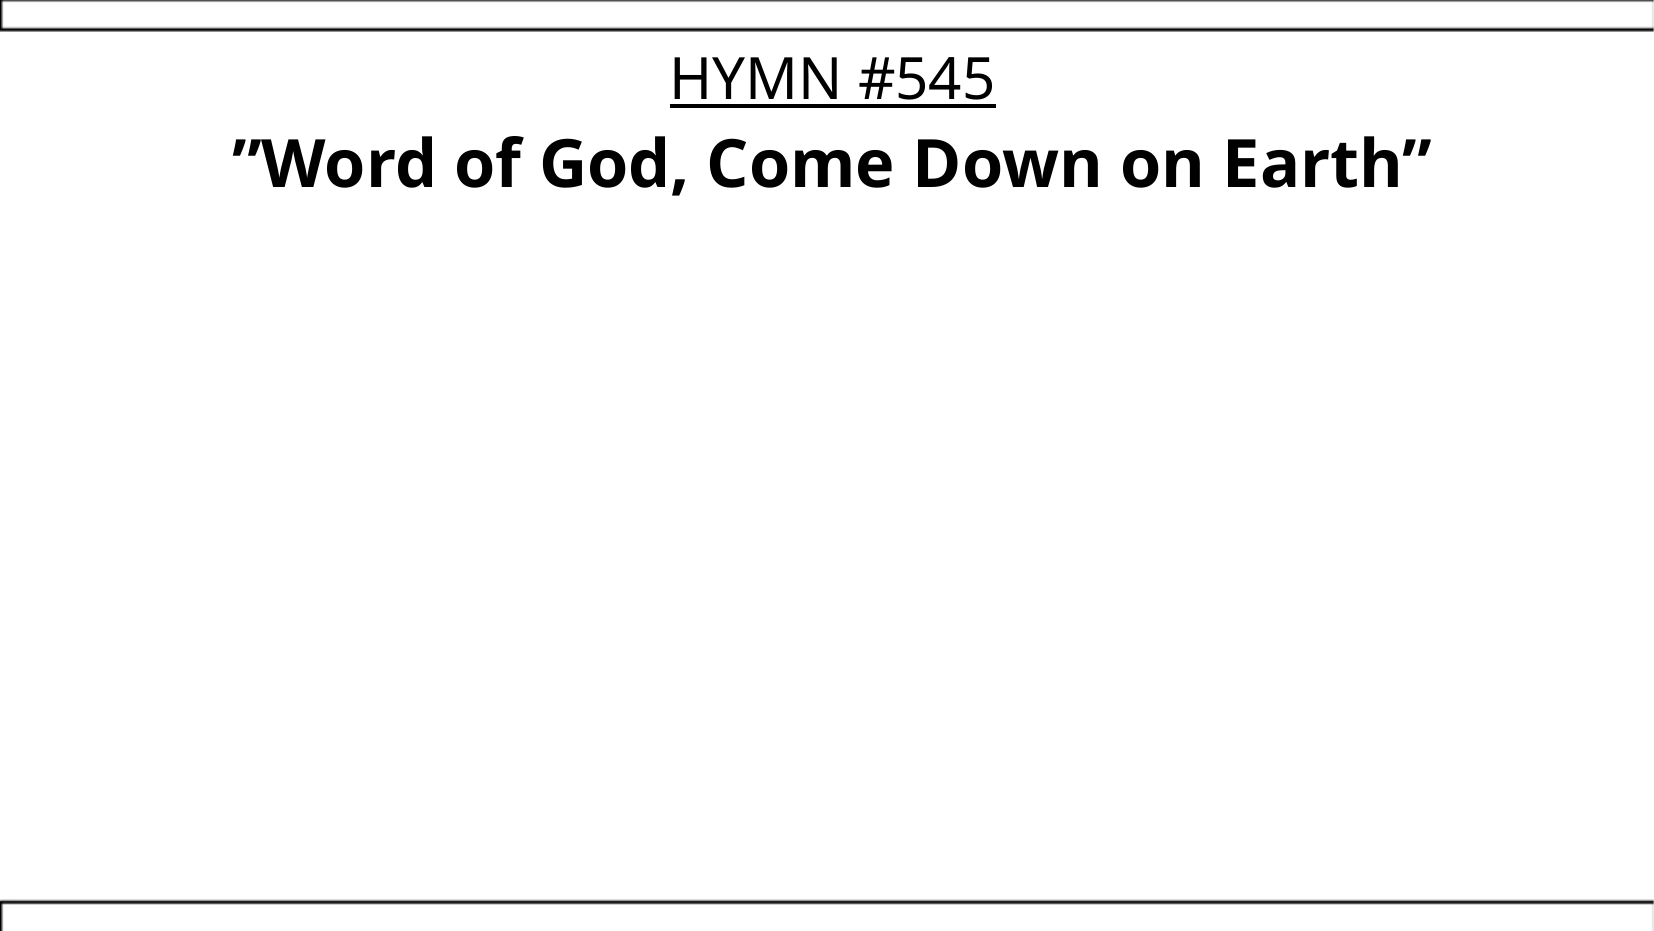

HYMN #545
”Word of God, Come Down on Earth”